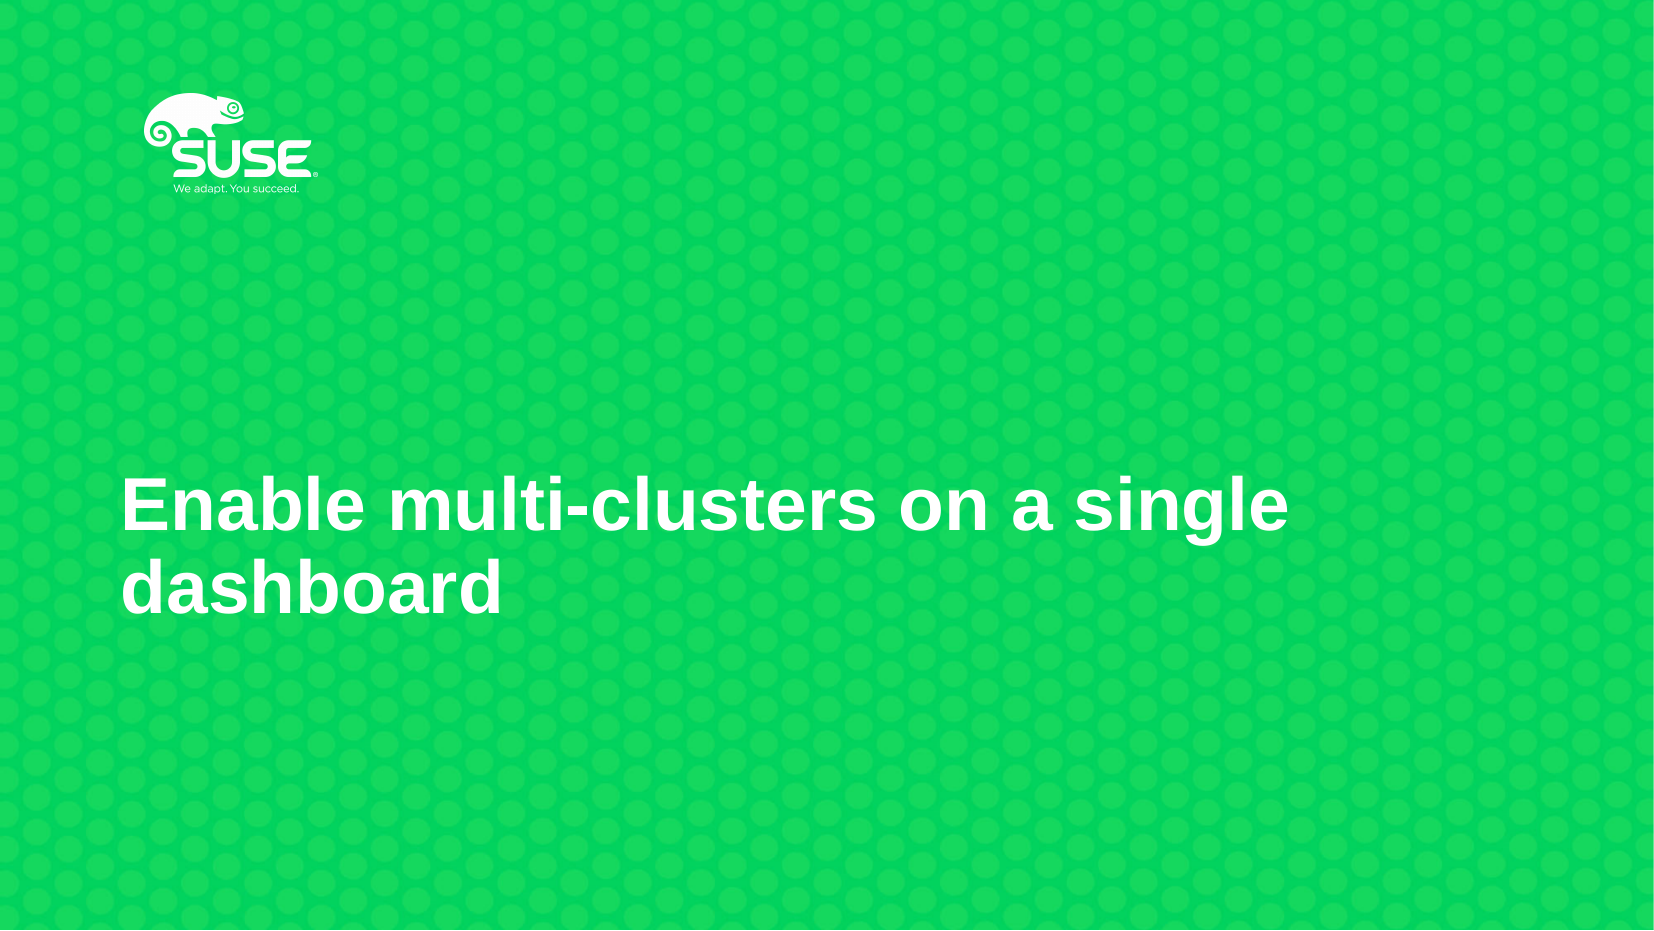

# Enable multi-clusters on a single dashboard